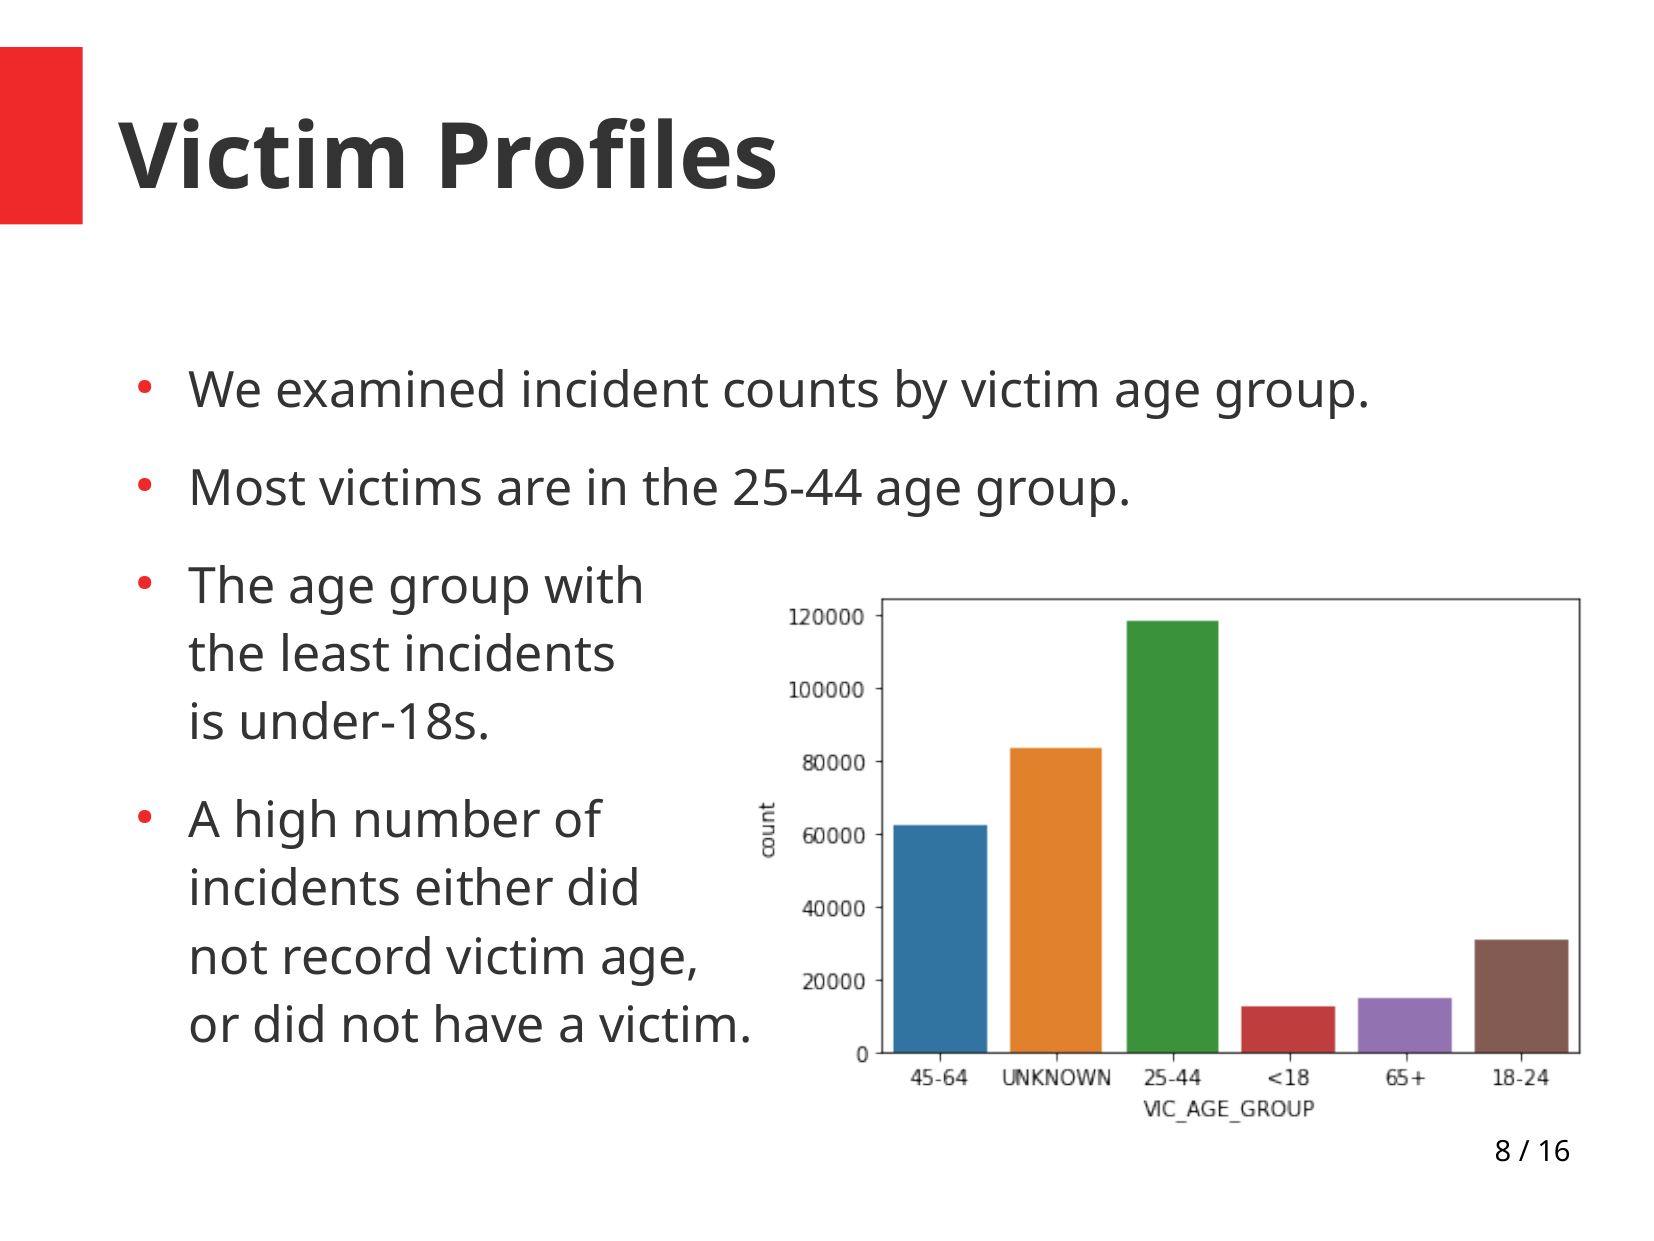

# Victim Profiles
We examined incident counts by victim age group.
Most victims are in the 25-44 age group.
The age group with
the least incidents
is under-18s.
A high number of
incidents either did
not record victim age,
or did not have a victim.
8